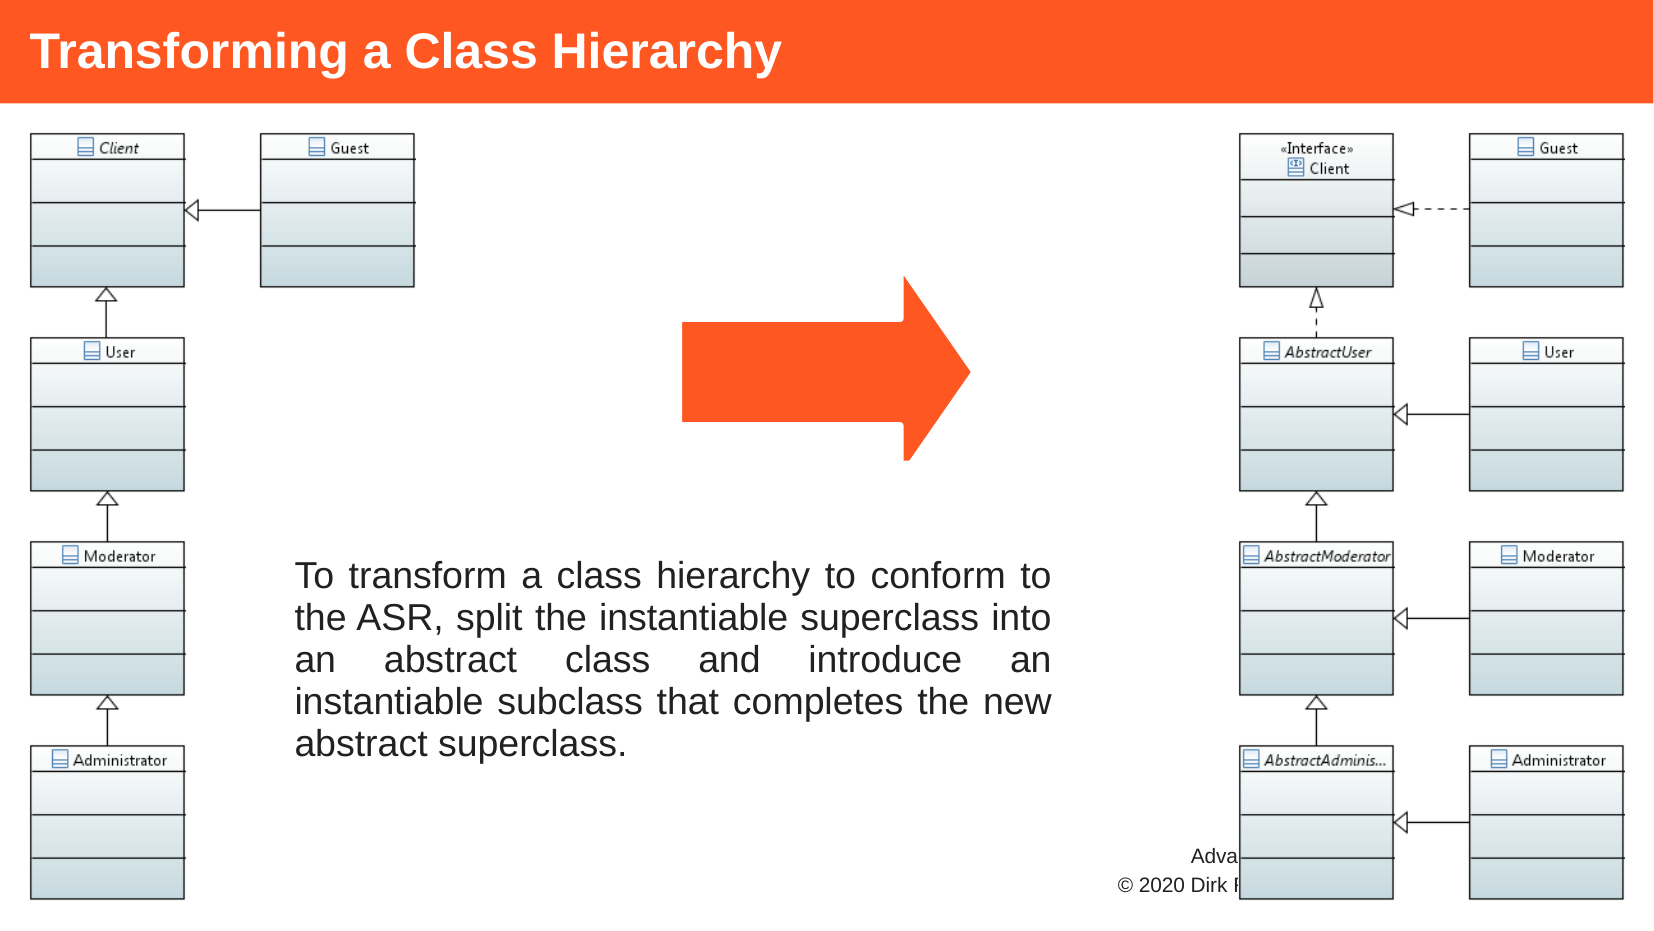

# Transforming a Class Hierarchy
To transform a class hierarchy to conform to the ASR, split the instantiable superclass into an abstract class and introduce an instantiable subclass that completes the new abstract superclass.
Advanced Design and Programming
25
© 2020 Dirk Riehle - Some Rights Reserved